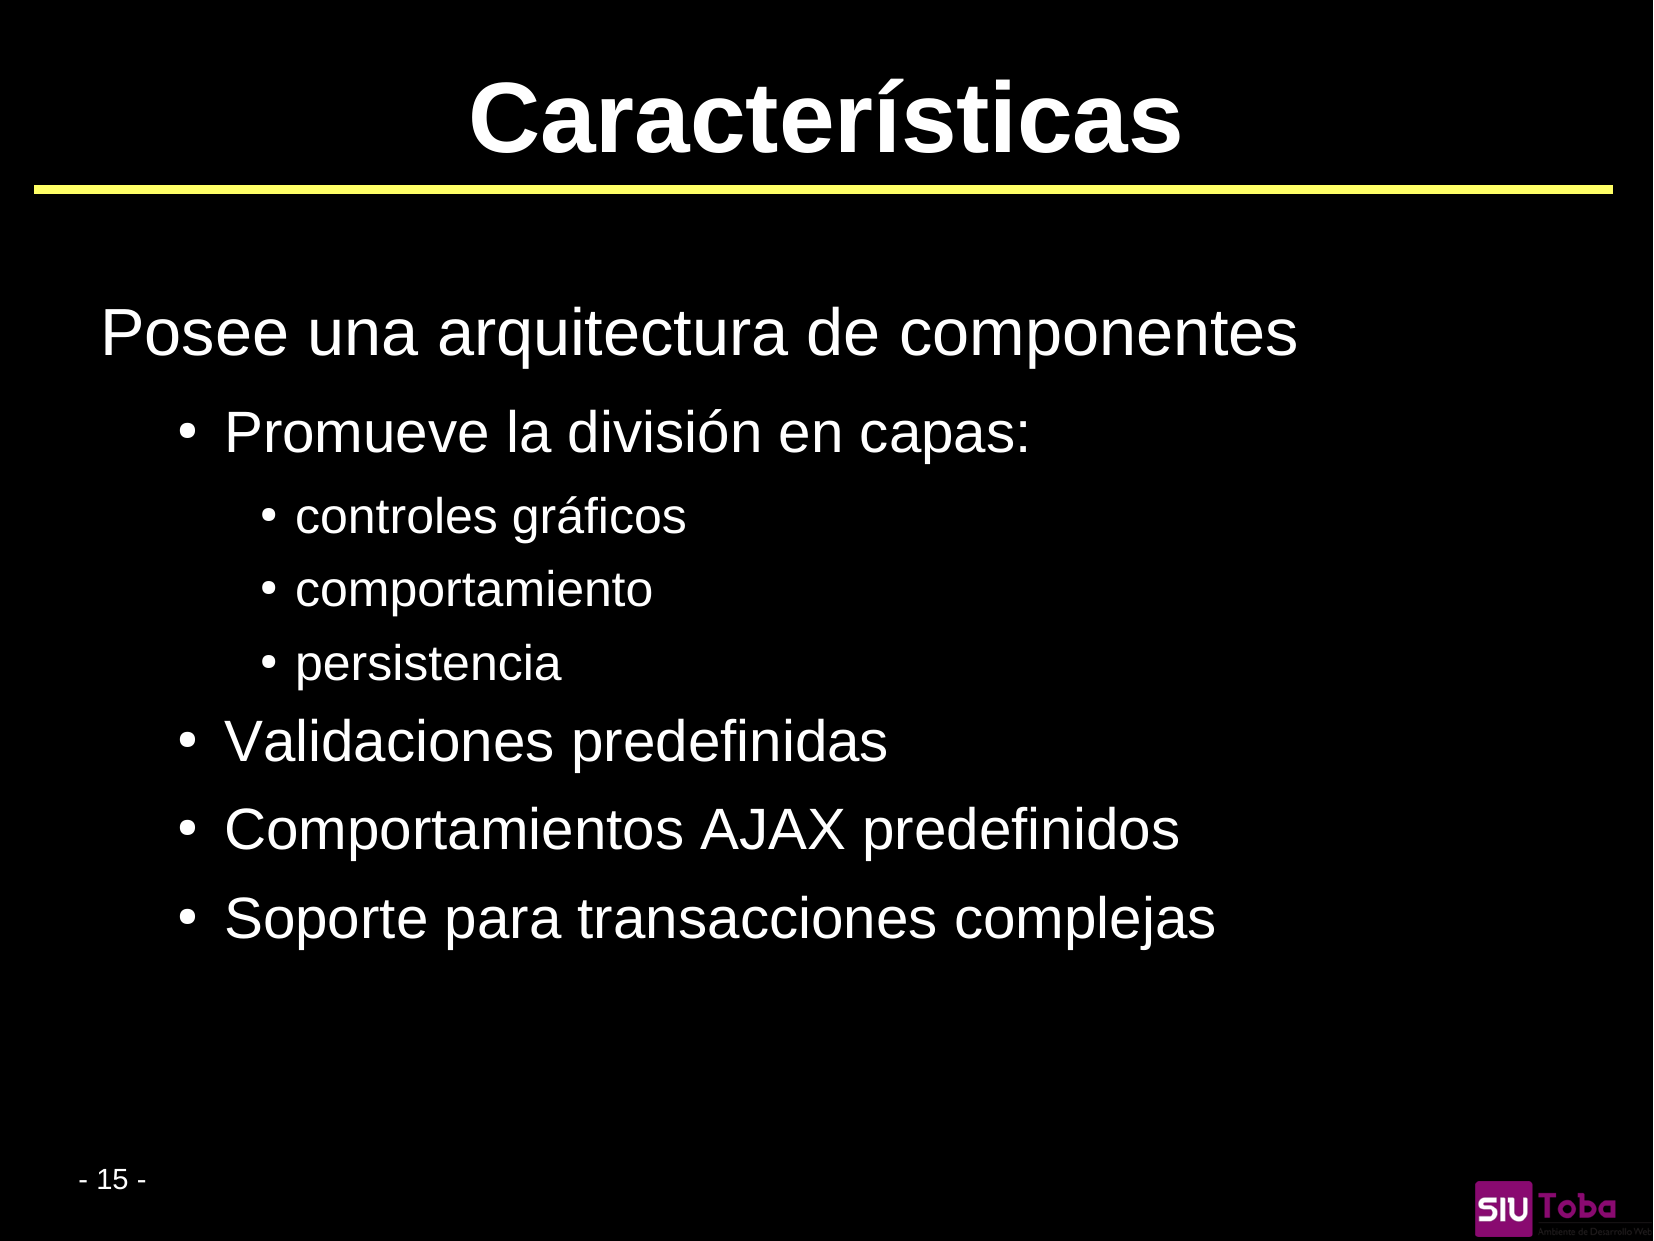

# Características
Posee una arquitectura de componentes
Promueve la división en capas:
controles gráficos
comportamiento
persistencia
Validaciones predefinidas
Comportamientos AJAX predefinidos
Soporte para transacciones complejas
15